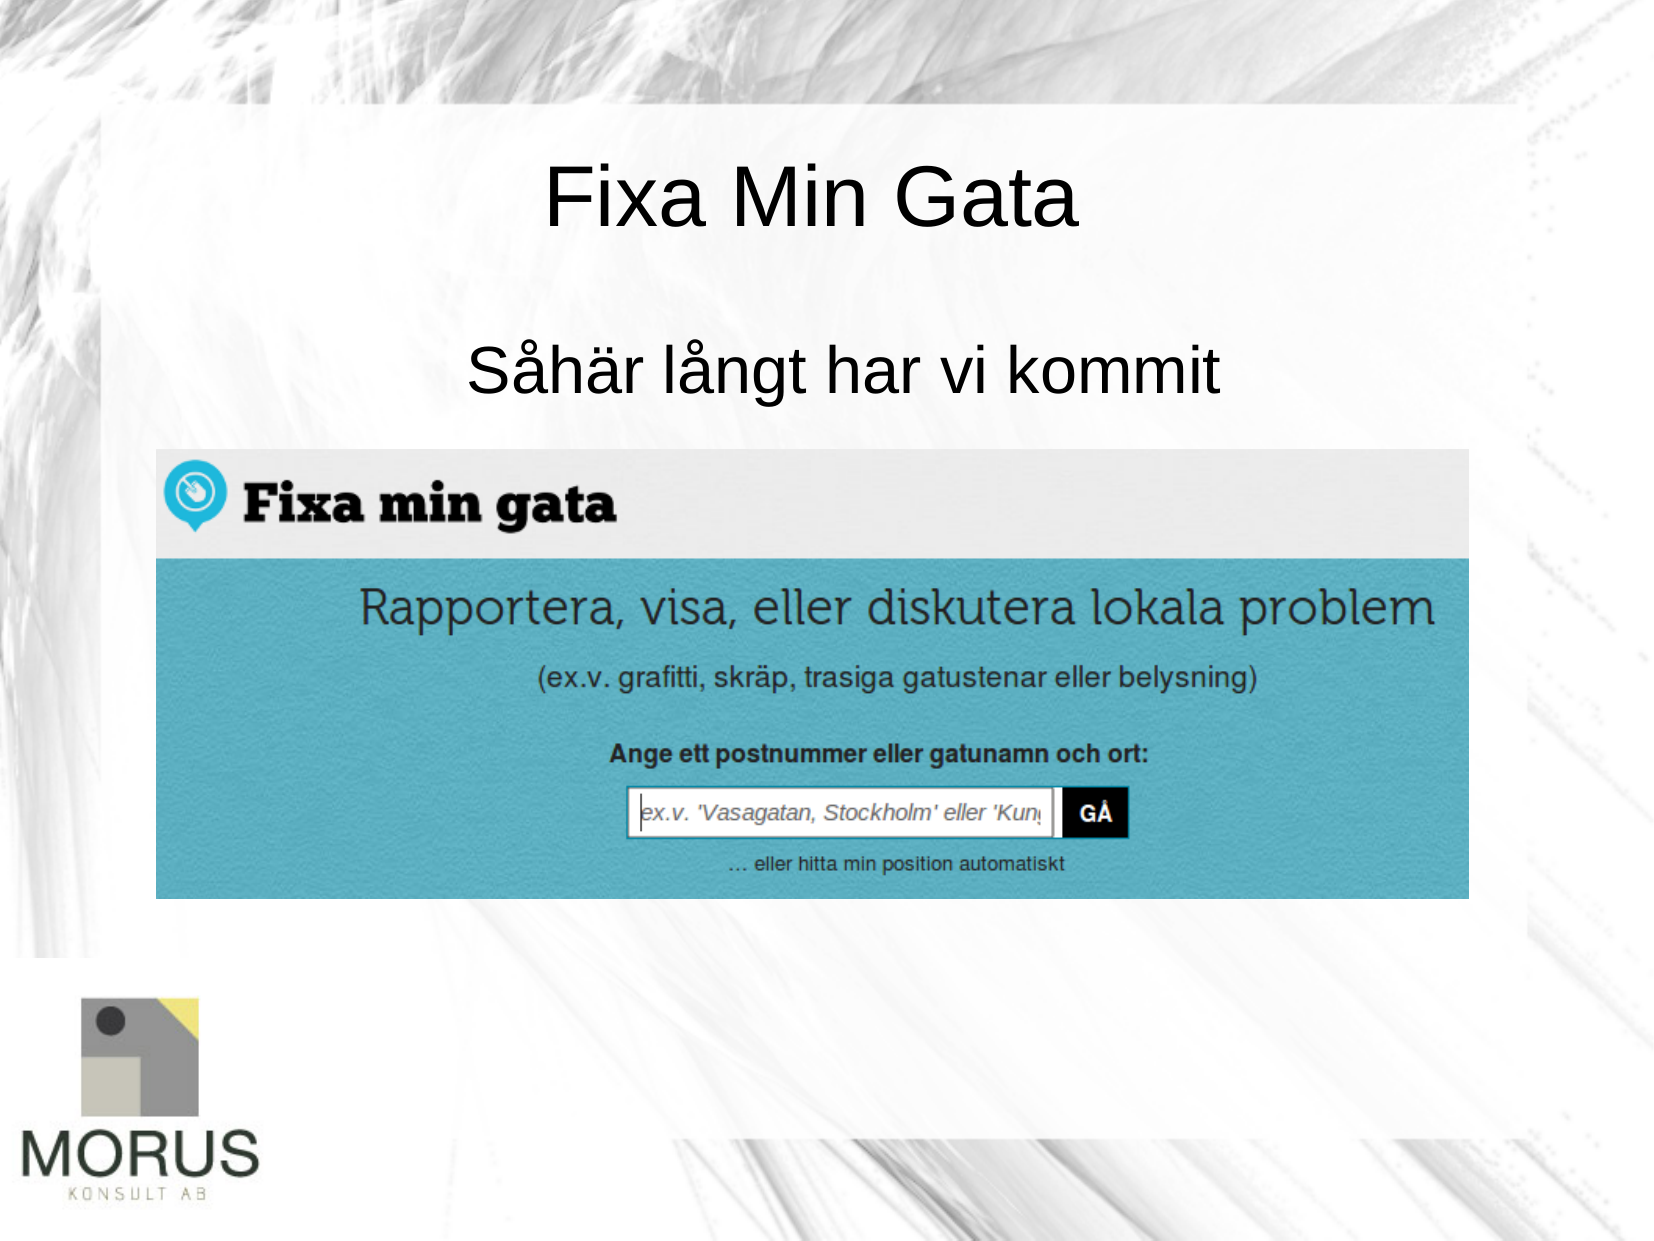

# Fixa Min Gata
Såhär långt har vi kommit